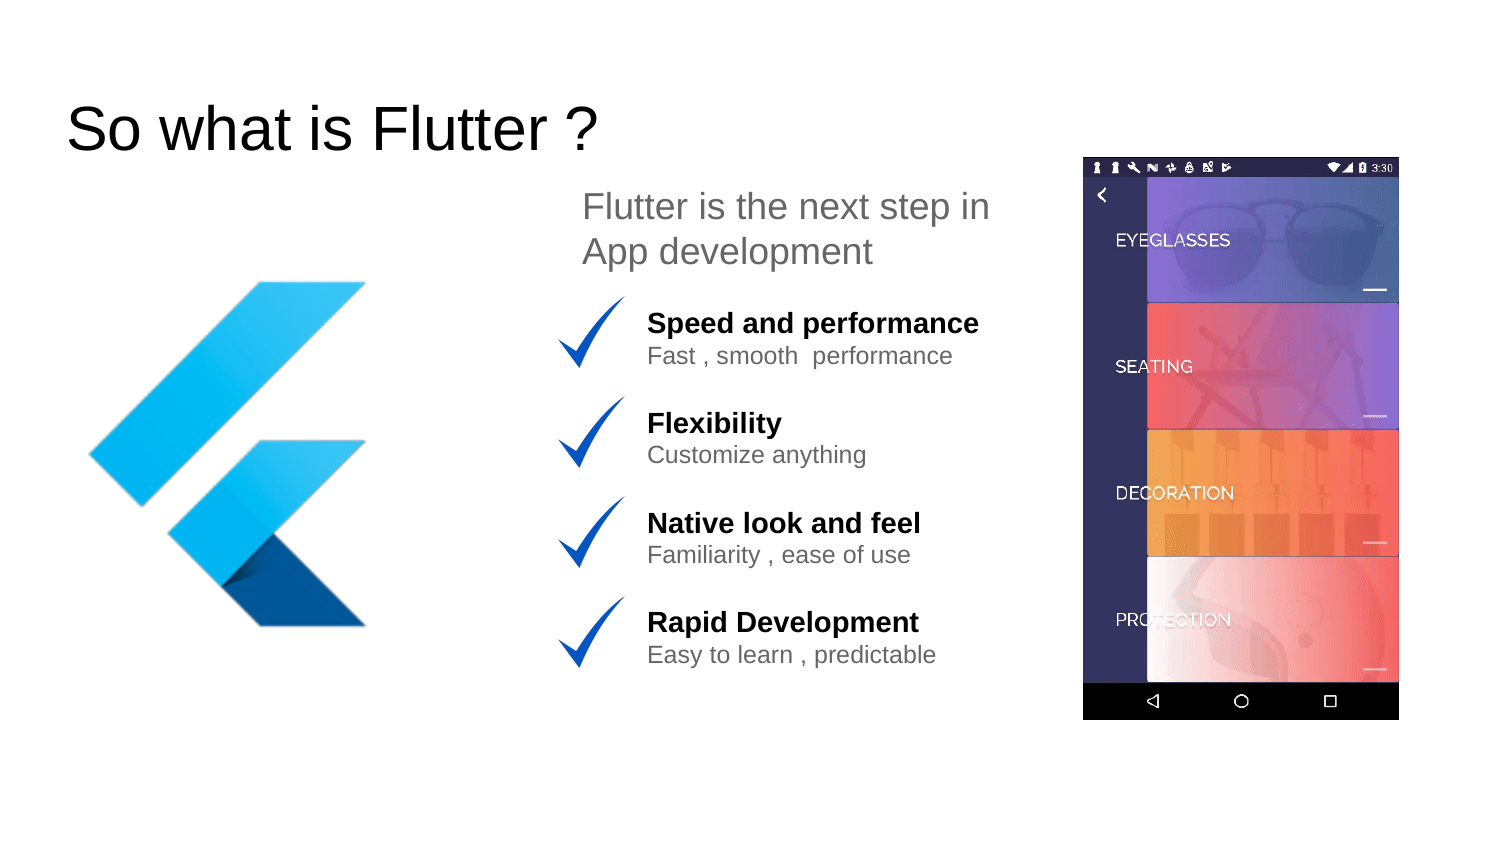

# So what is Flutter ?
Flutter is the next step in
App development
Speed and performance
Fast , smooth performance
Flexibility
Customize anything
Native look and feel
Familiarity , ease of use
Rapid Development
Easy to learn , predictable